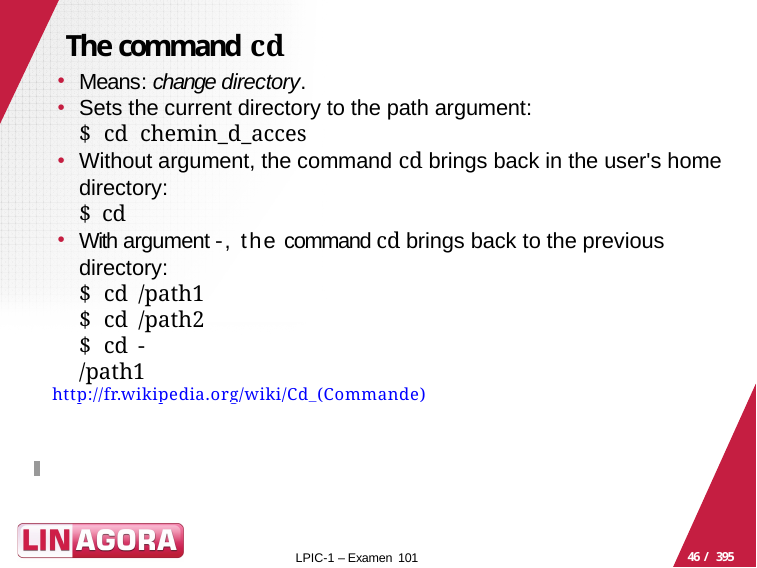

The command cd
Means: change directory.
Sets the current directory to the path argument:
$ cd chemin_d_acces
Without argument, the command cd brings back in the user's home directory:
$ cd
With argument -, the command cd brings back to the previous directory:
$ cd /path1
$ cd /path2
$ cd -
/path1
http://fr.wikipedia.org/wiki/Cd_(Commande)
LPIC-1 – Examen 101